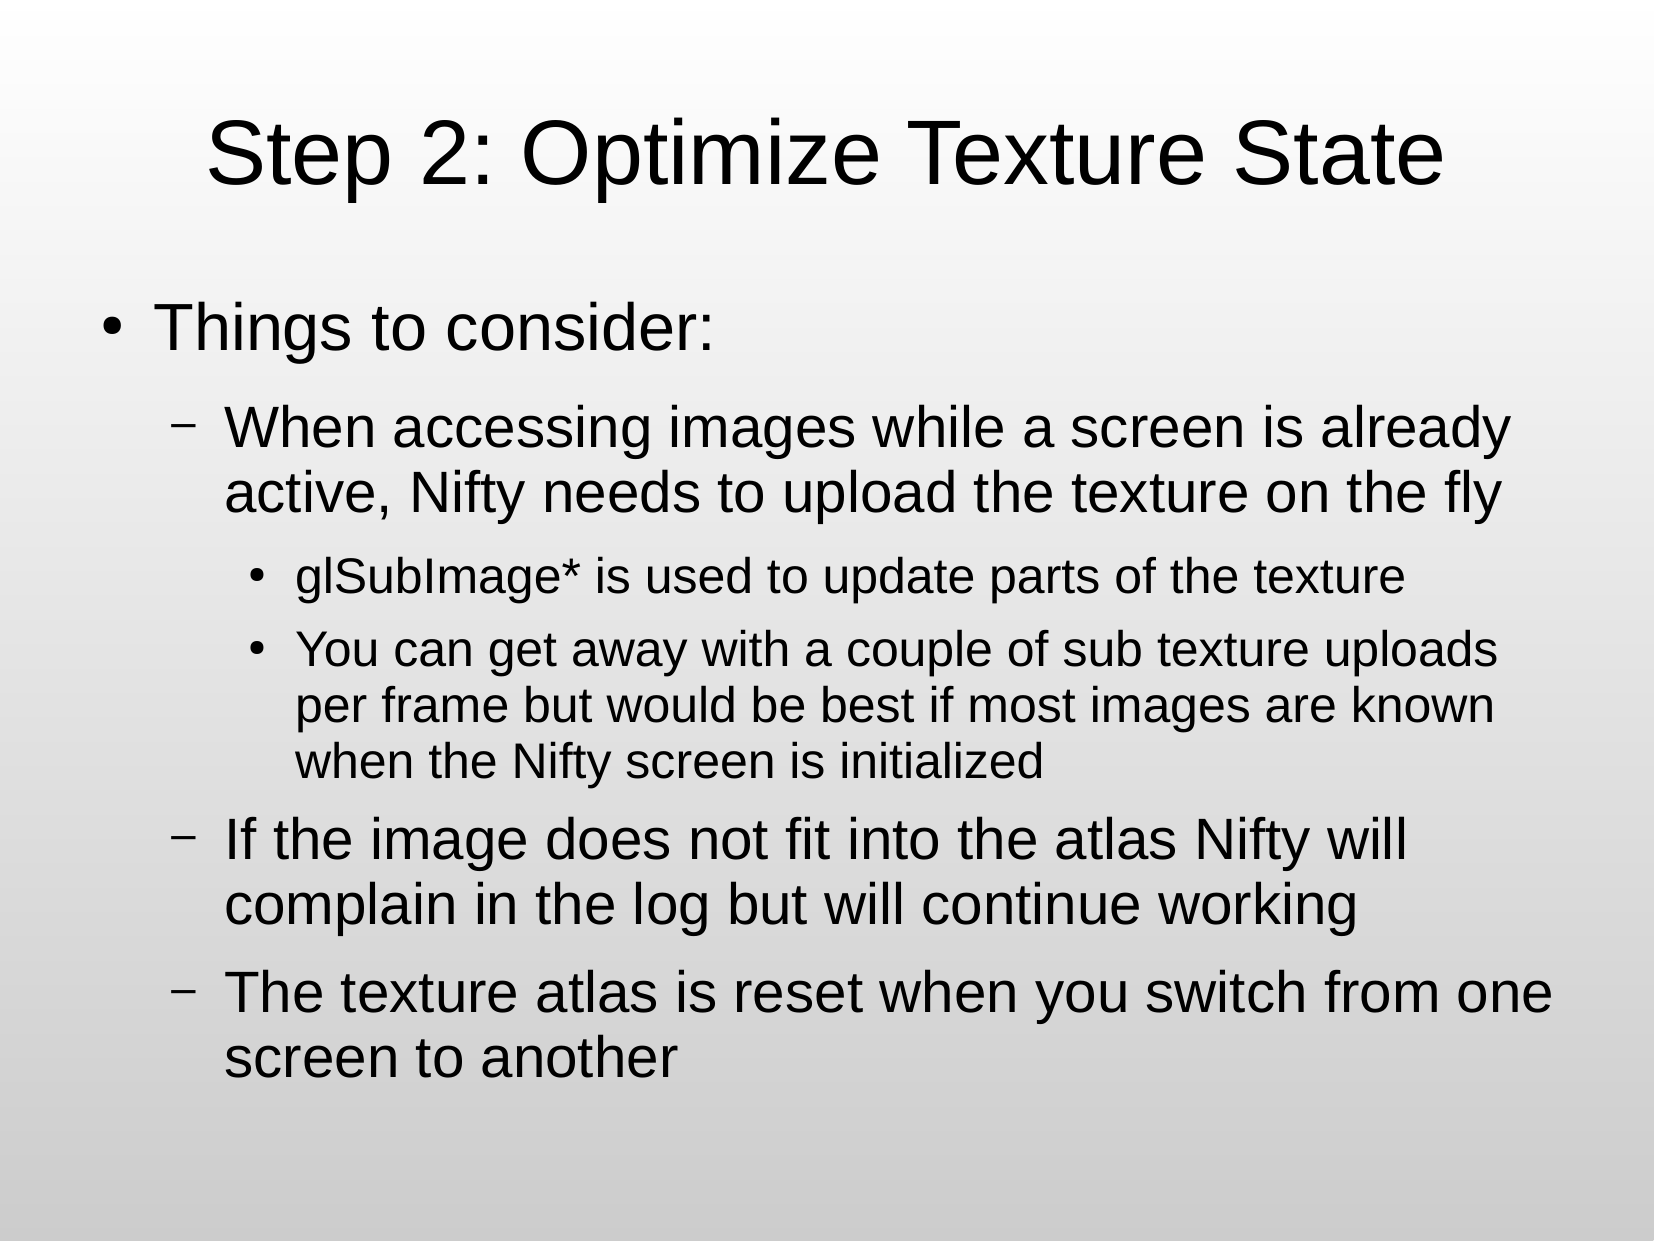

# Step 2: Optimize Texture State
Things to consider:
When accessing images while a screen is already active, Nifty needs to upload the texture on the fly
glSubImage* is used to update parts of the texture
You can get away with a couple of sub texture uploads per frame but would be best if most images are known when the Nifty screen is initialized
If the image does not fit into the atlas Nifty will complain in the log but will continue working
The texture atlas is reset when you switch from one screen to another